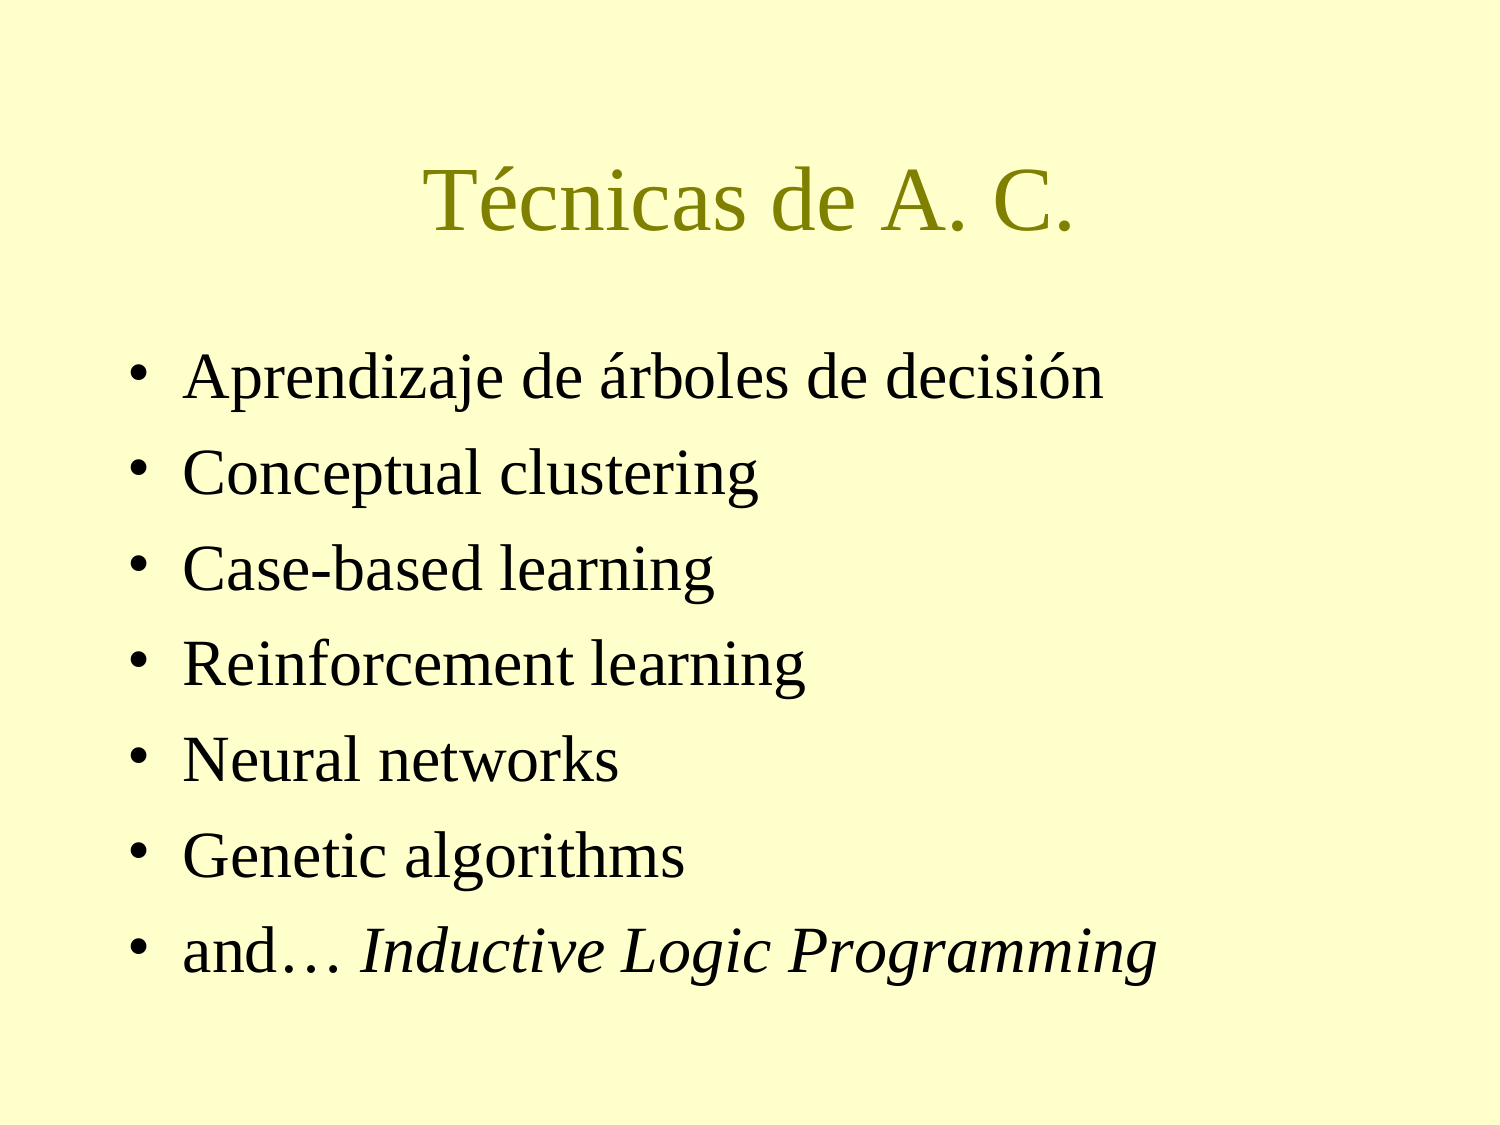

# Técnicas de A. C.
Aprendizaje de árboles de decisión
Conceptual clustering
Case-based learning
Reinforcement learning
Neural networks
Genetic algorithms
and… Inductive Logic Programming